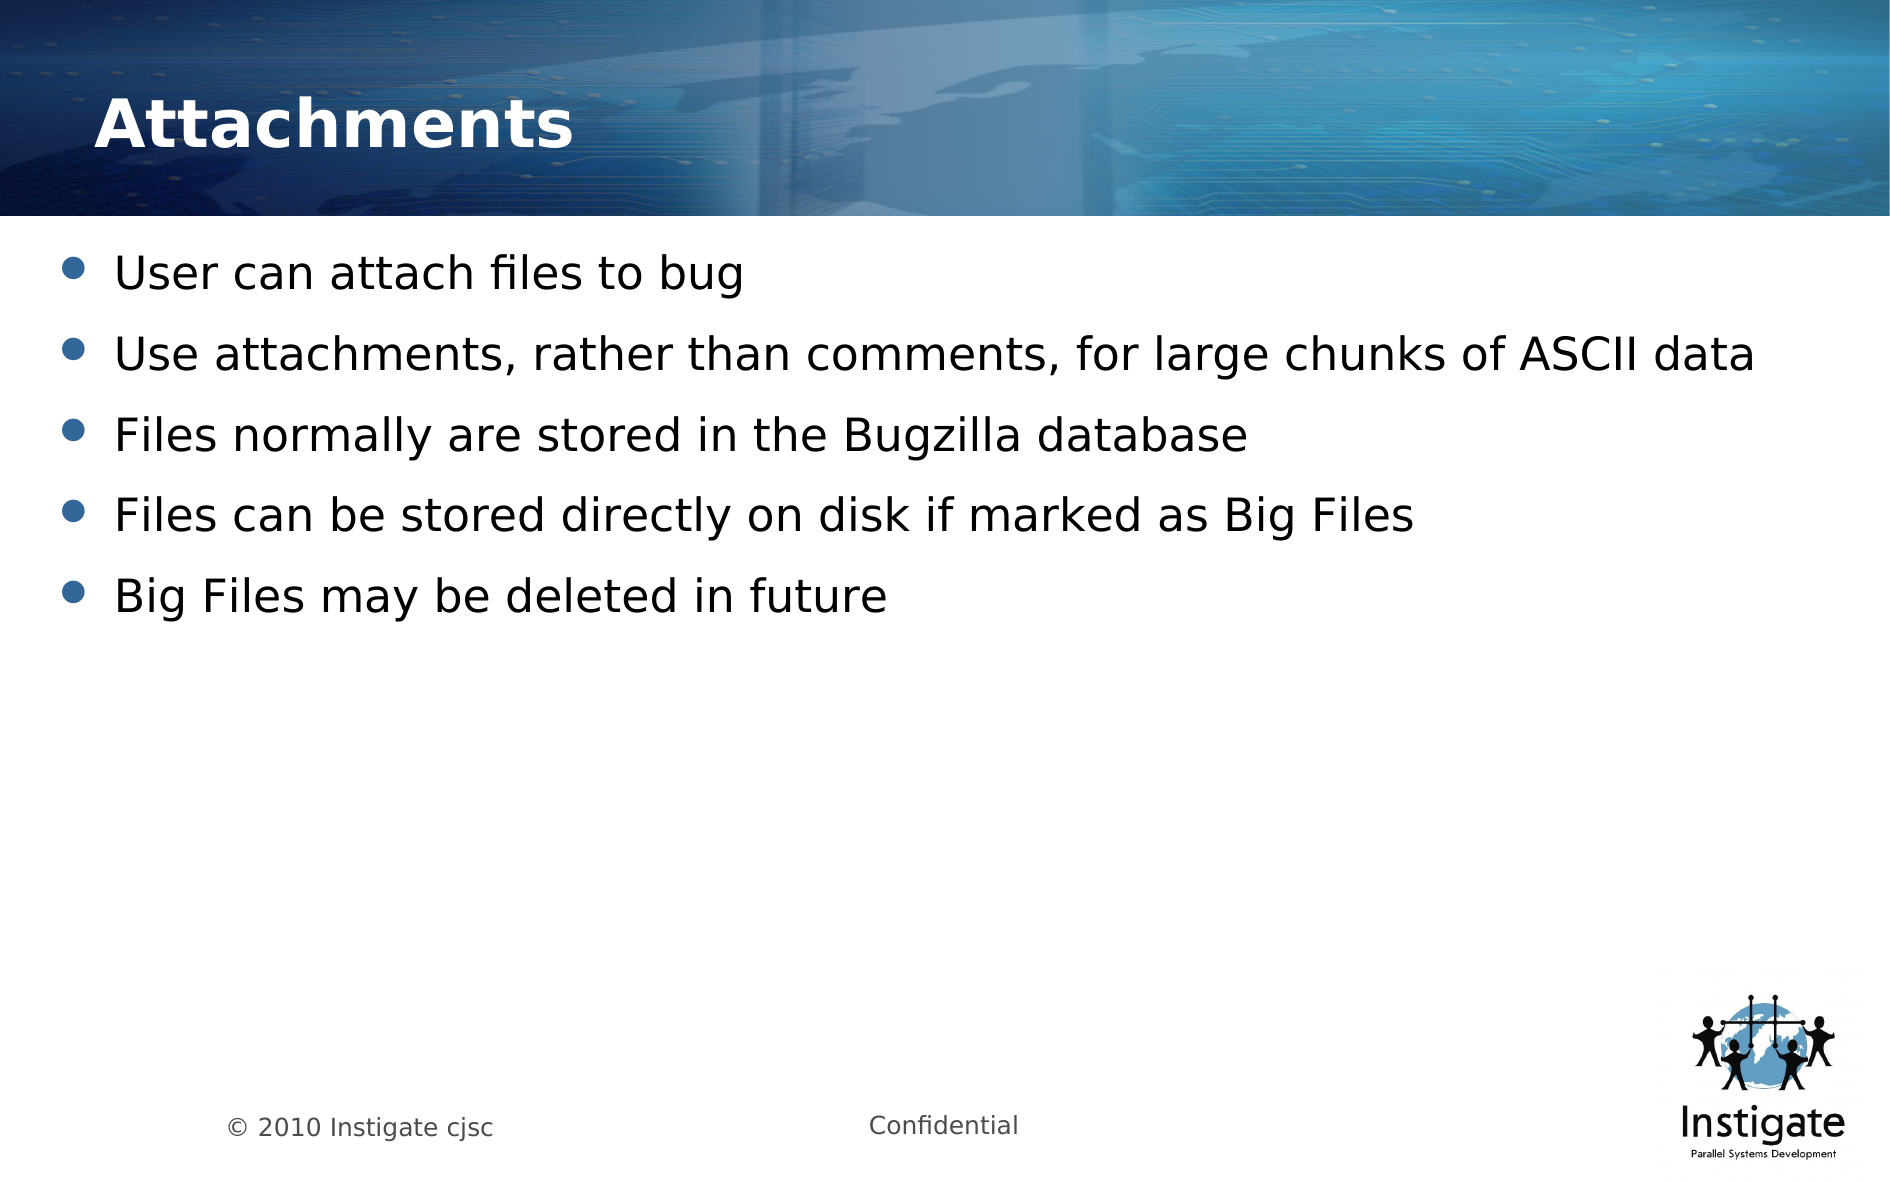

# Attachments
User can attach files to bug
Use attachments, rather than comments, for large chunks of ASCII data
Files normally are stored in the Bugzilla database
Files can be stored directly on disk if marked as Big Files
Big Files may be deleted in future